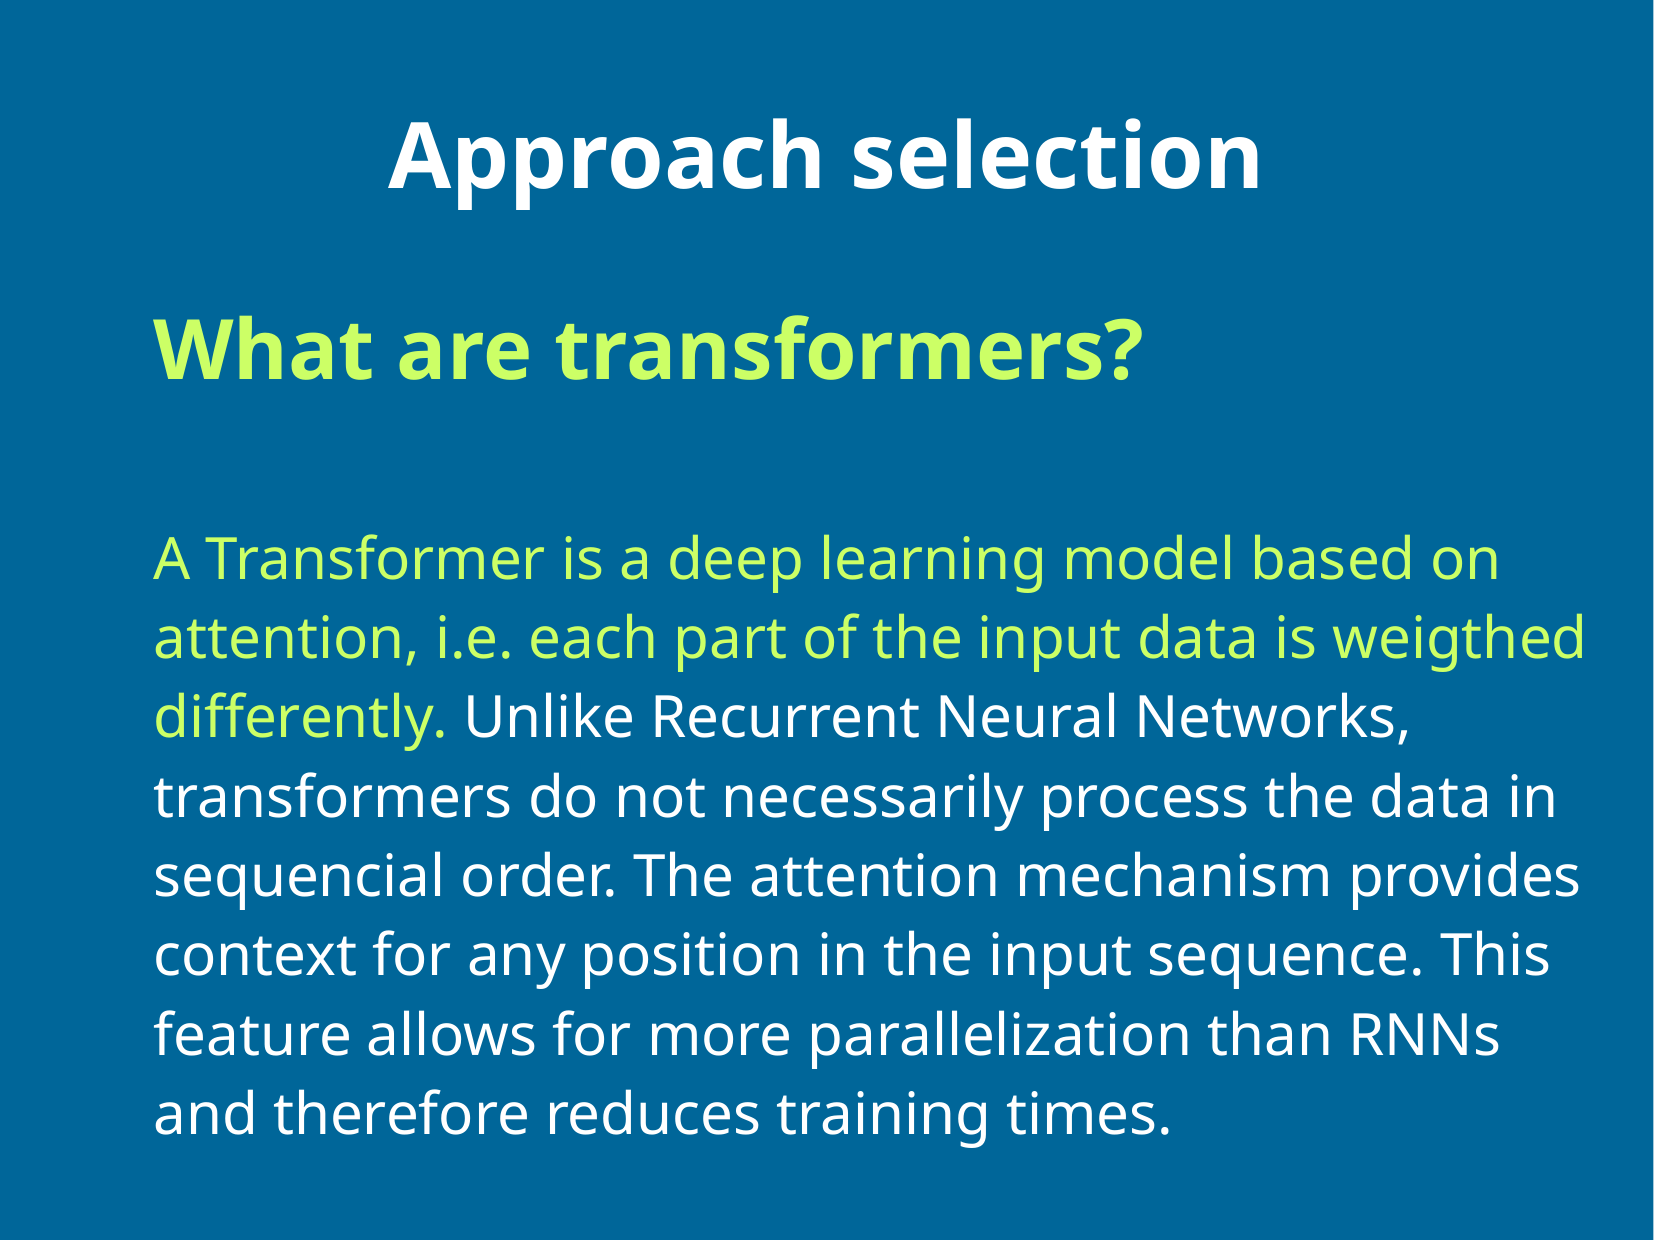

# Approach selection
What are transformers?
A Transformer is a deep learning model based on attention, i.e. each part of the input data is weigthed differently. Unlike Recurrent Neural Networks, transformers do not necessarily process the data in sequencial order. The attention mechanism provides context for any position in the input sequence. This feature allows for more parallelization than RNNs and therefore reduces training times.